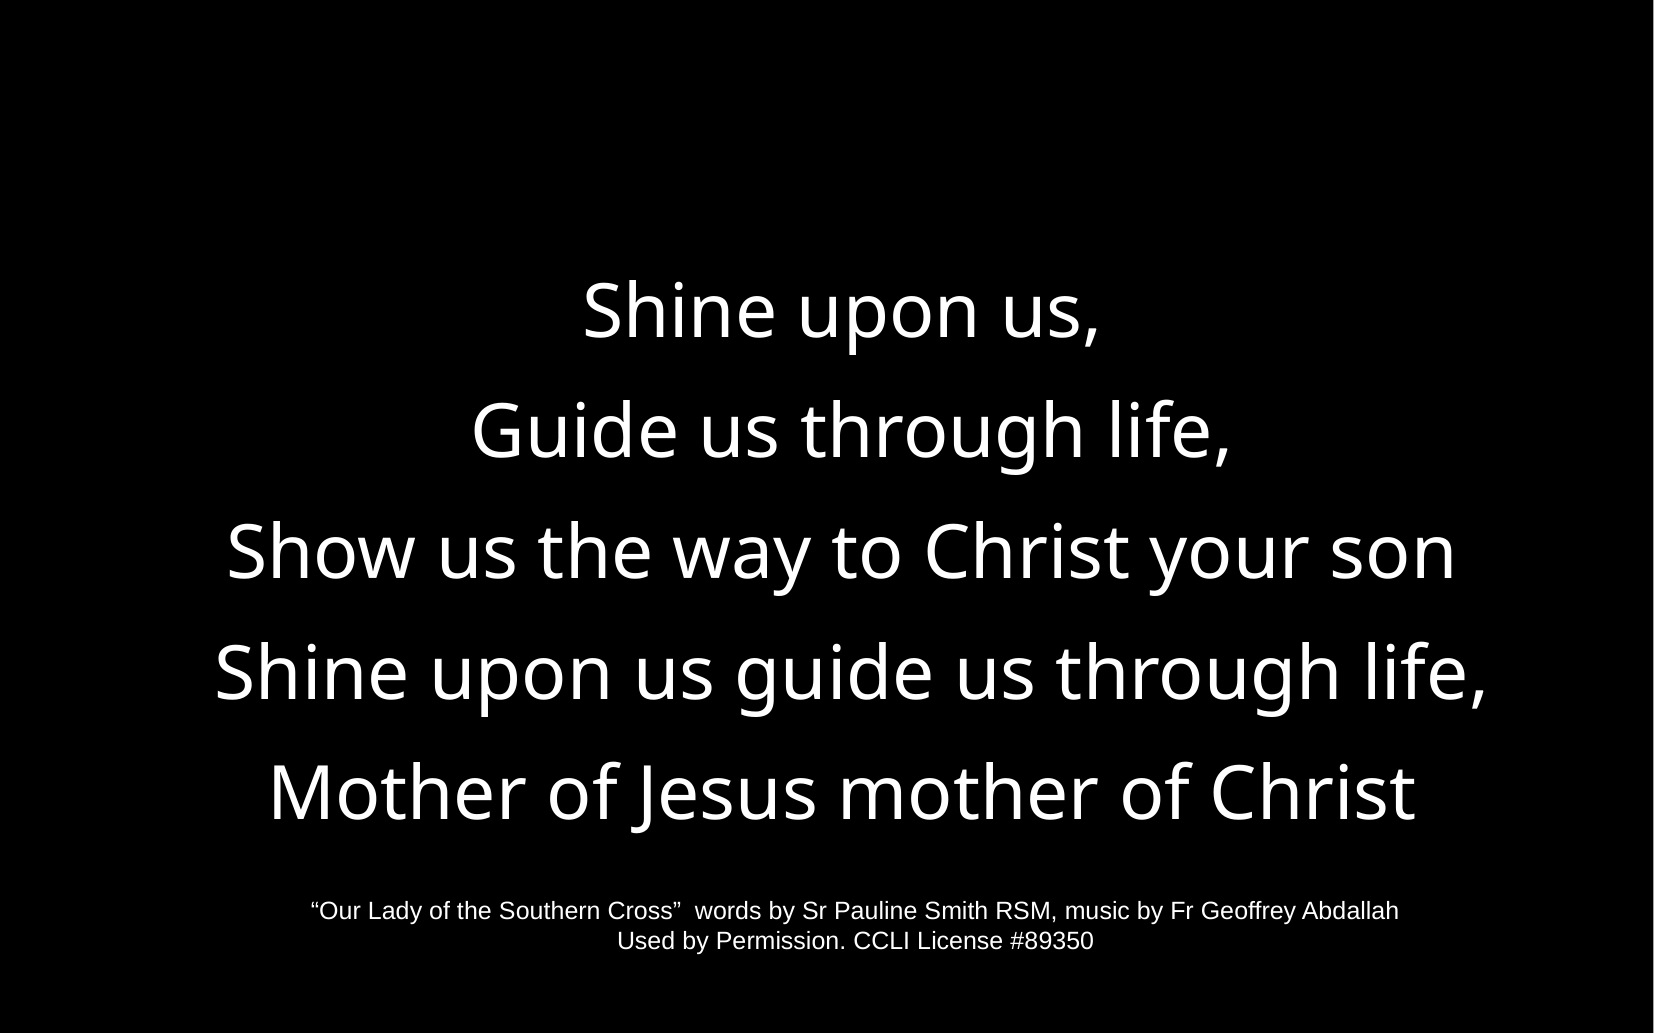

#
Shine upon us,
Guide us through life,
Show us the way to Christ your son
Shine upon us guide us through life,
Mother of Jesus mother of Christ
“Our Lady of the Southern Cross” words by Sr Pauline Smith RSM, music by Fr Geoffrey Abdallah
Used by Permission. CCLI License #89350